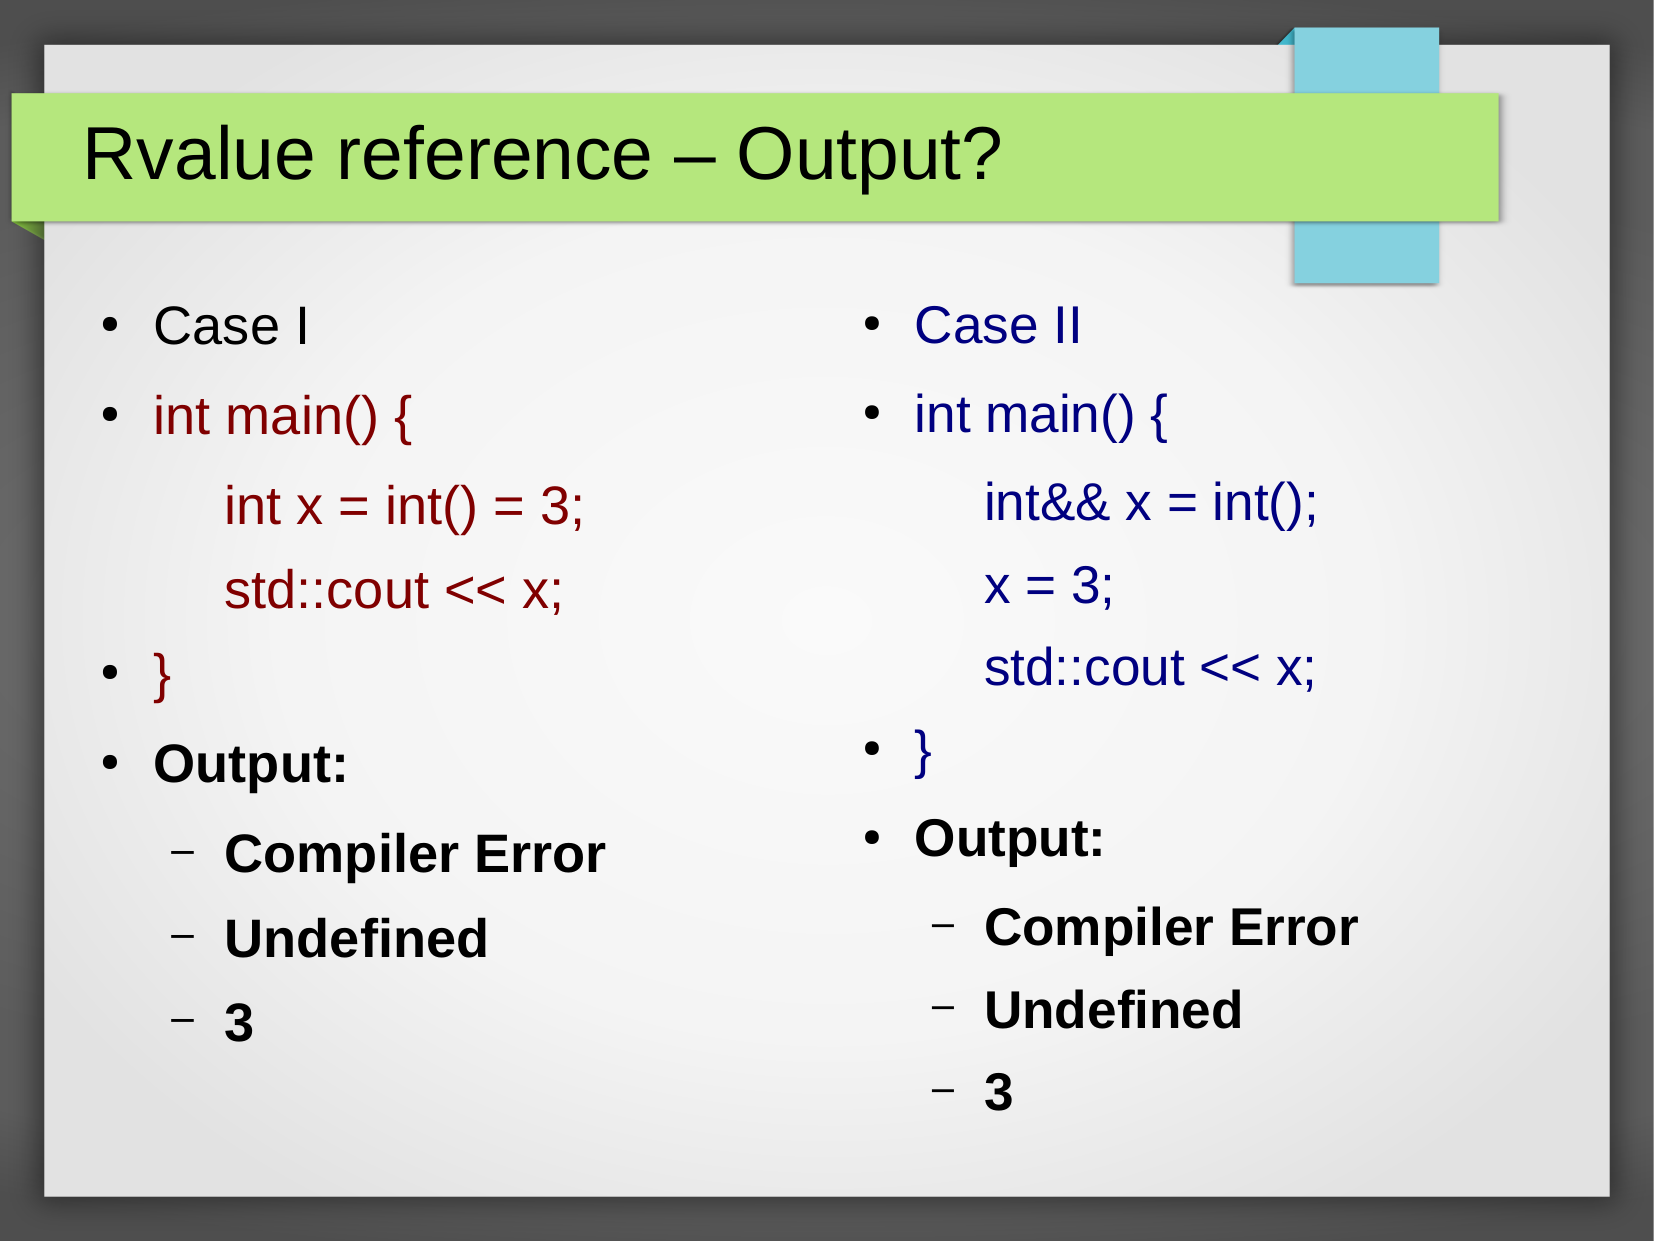

# Rvalue reference – Output?
Case I
int main() {
int x = int() = 3;
std::cout << x;
}
Output:
Compiler Error
Undefined
3
Case II
int main() {
int&& x = int();
x = 3;
std::cout << x;
}
Output:
Compiler Error
Undefined
3